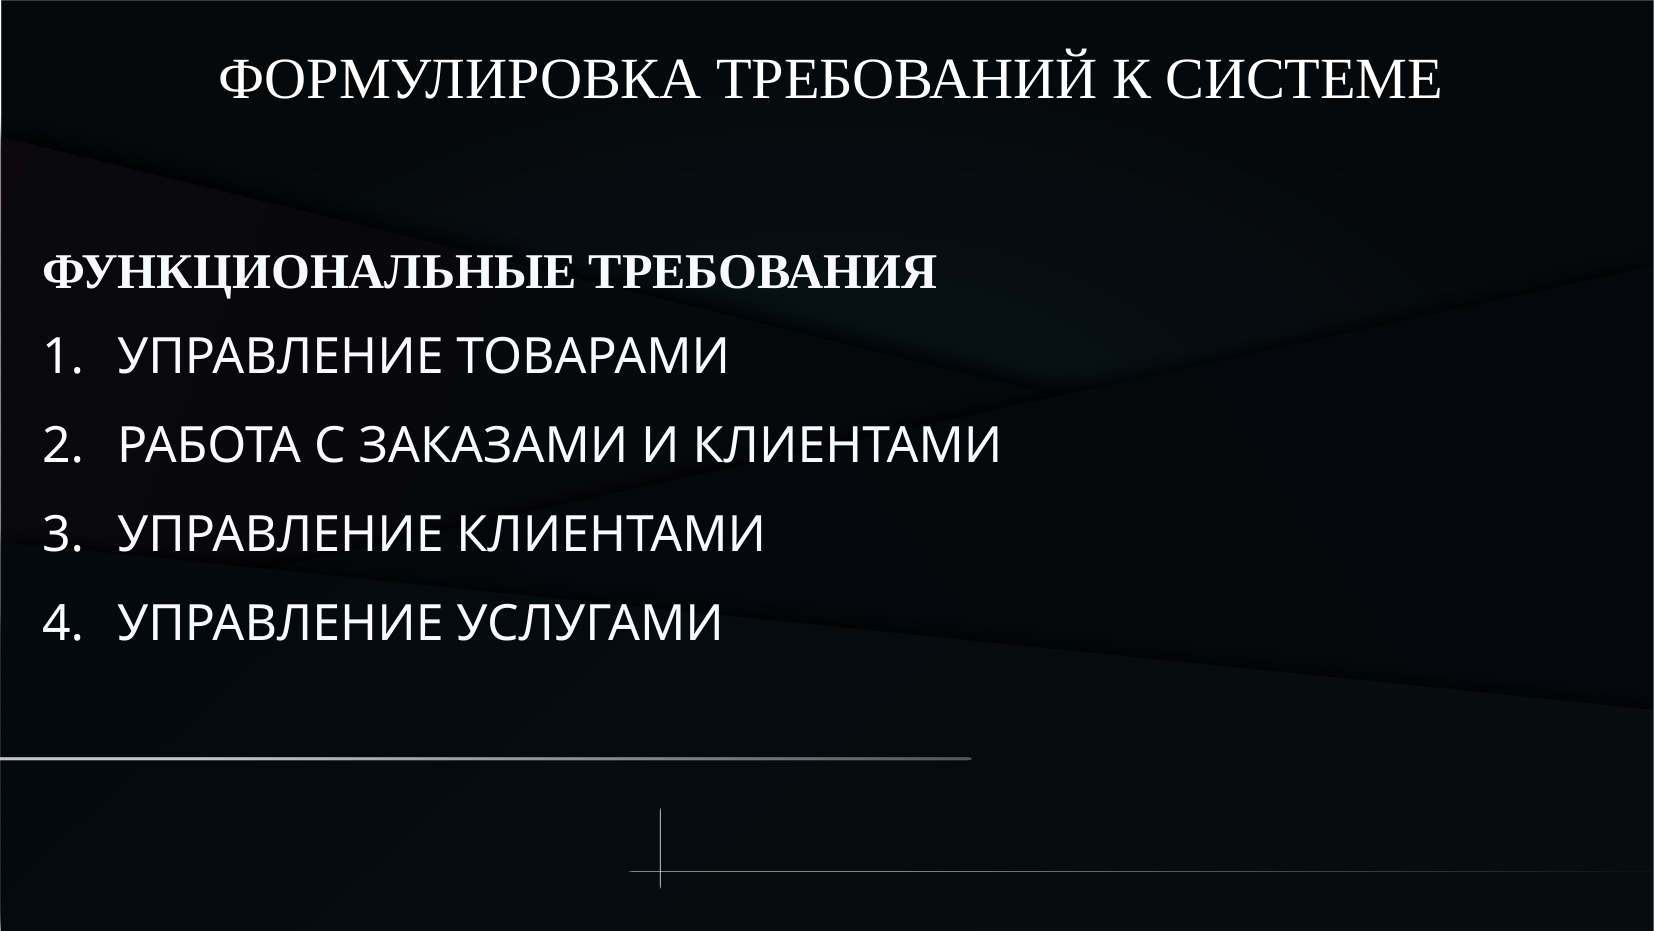

# формулировка требований к системе
Функциональные требования
Управление товарами
Работа с заказами и клиентами
Управление клиентами
Управление услугами